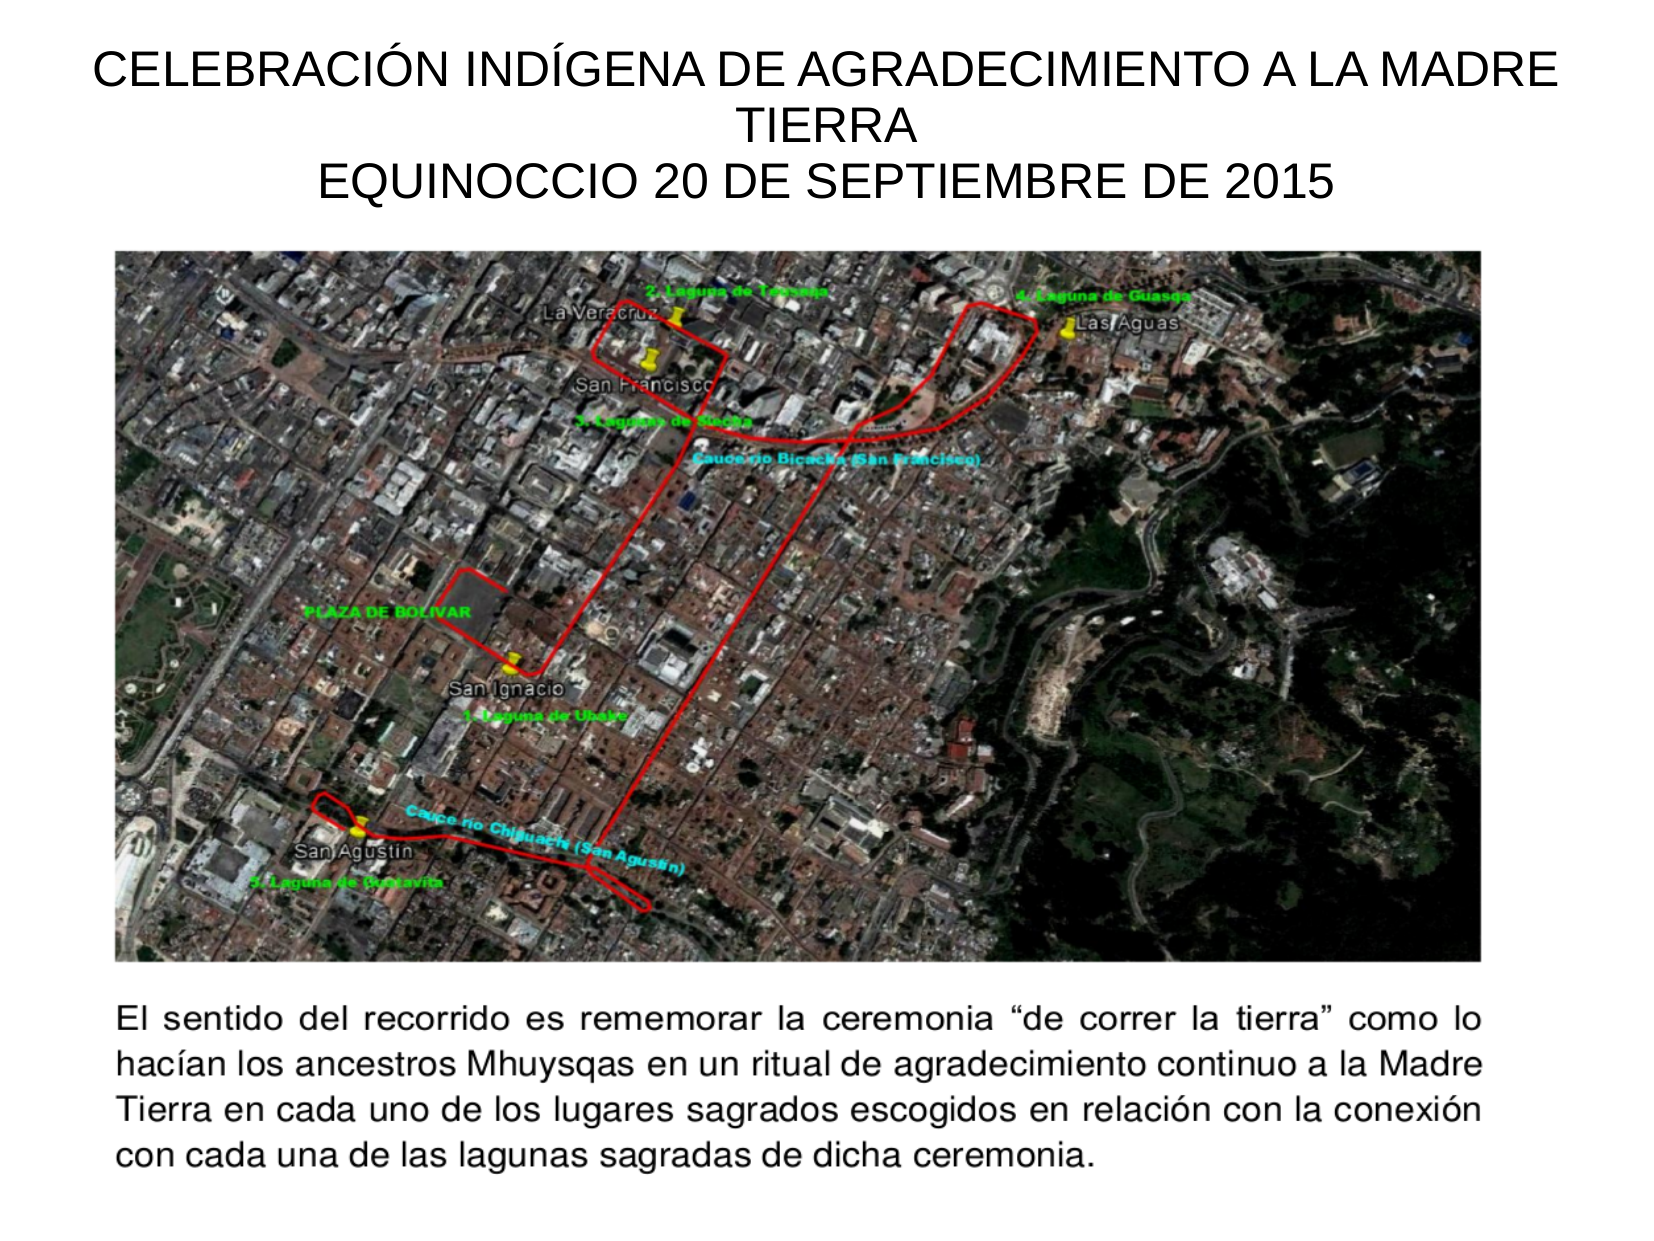

# CELEBRACIÓN INDÍGENA DE AGRADECIMIENTO A LA MADRE TIERRA EQUINOCCIO 20 DE SEPTIEMBRE DE 2015